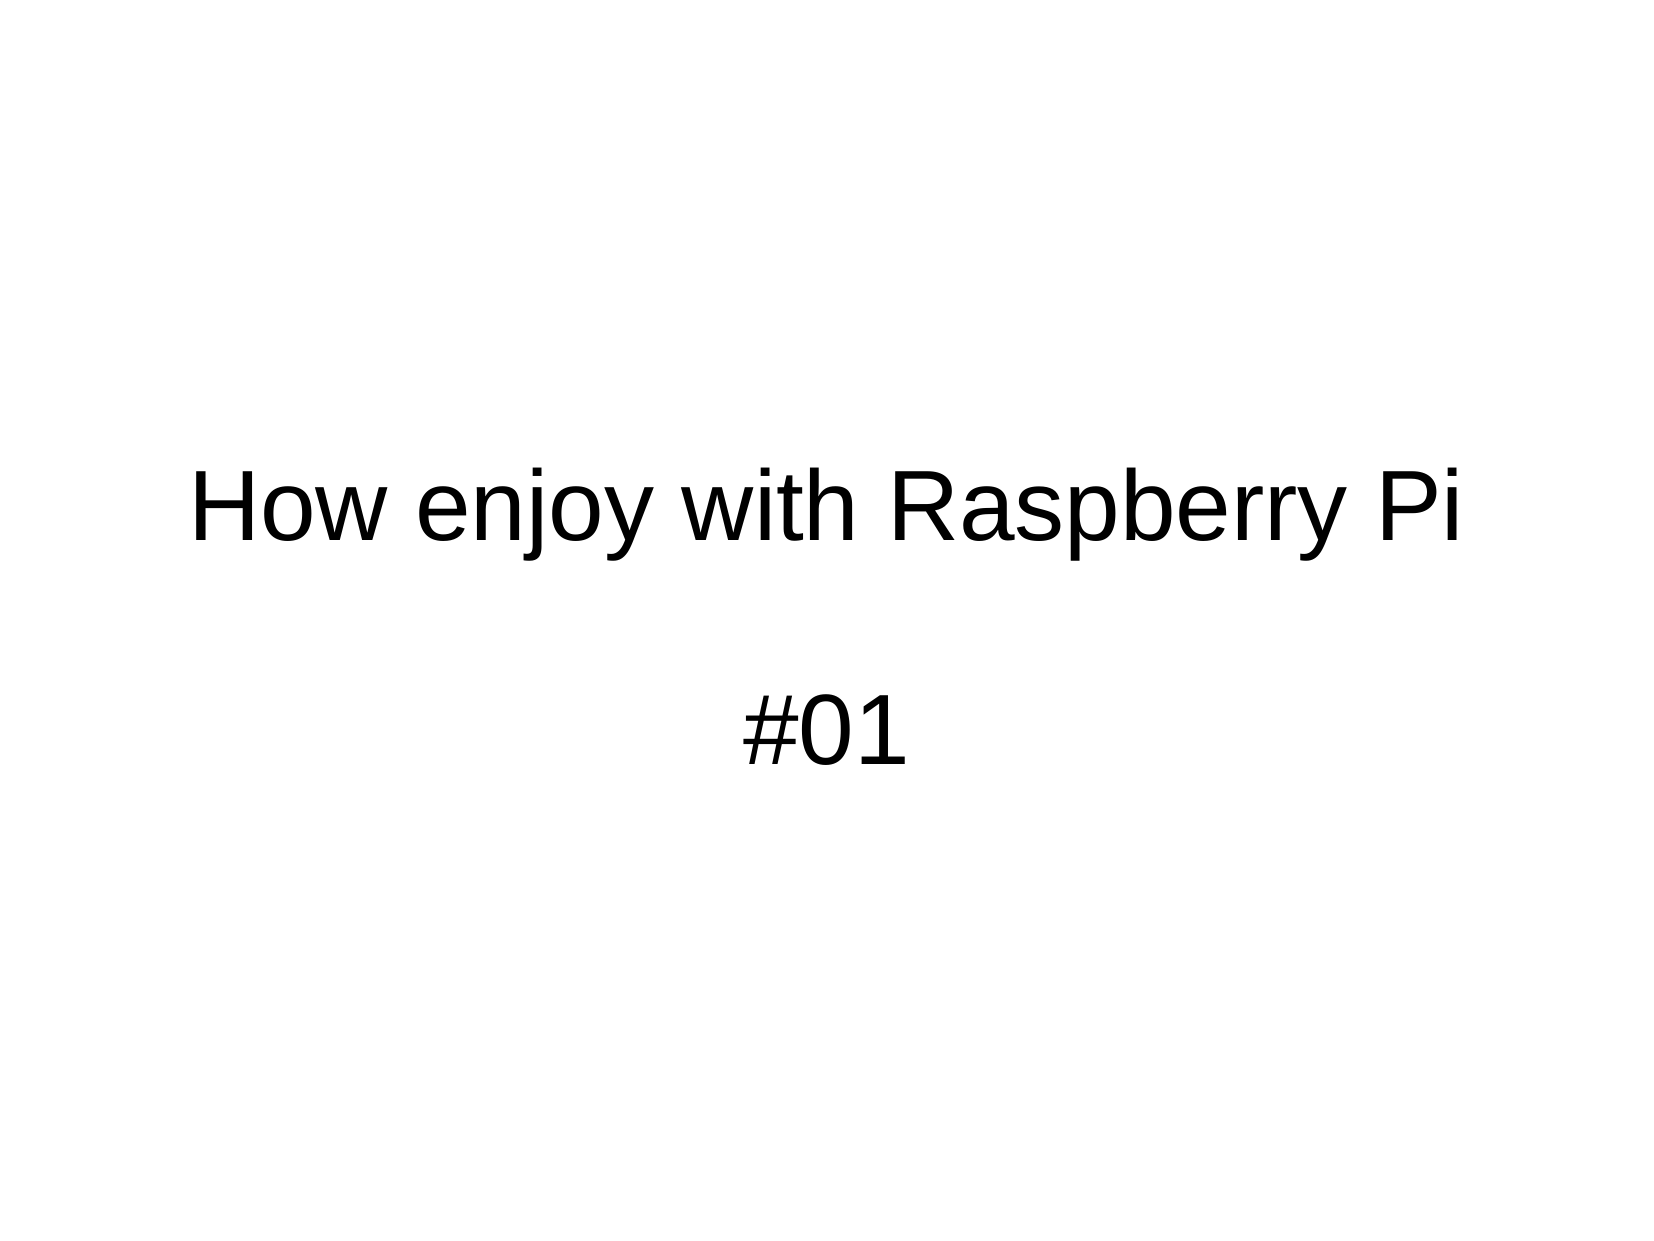

# How enjoy with Raspberry Pi
#01